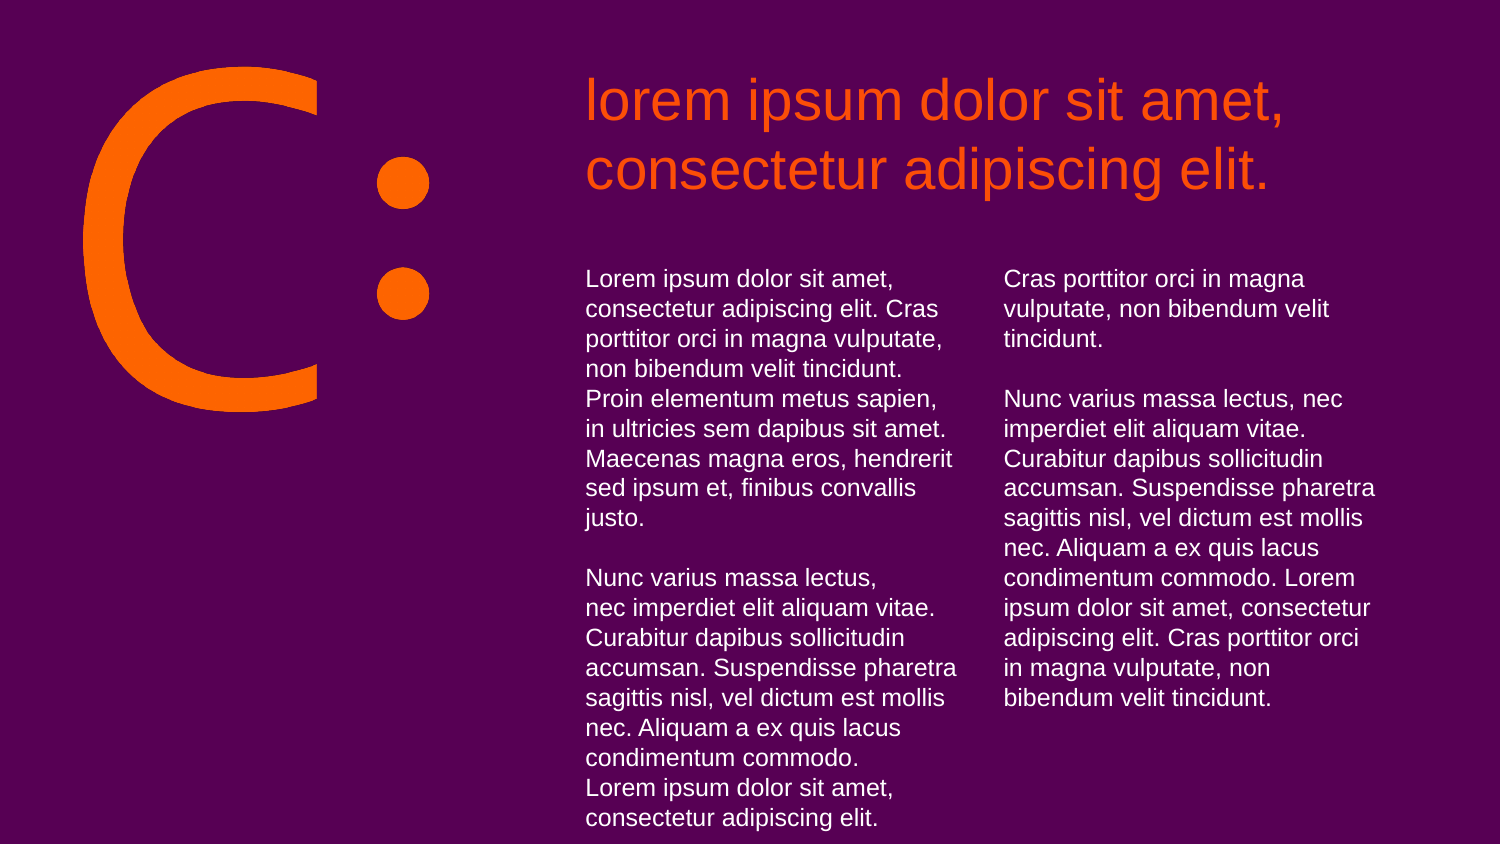

lorem ipsum dolor sit amet, consectetur adipiscing elit.
Lorem ipsum dolor sit amet, consectetur adipiscing elit. Cras porttitor orci in magna vulputate, non bibendum velit tincidunt.
Proin elementum metus sapien,
in ultricies sem dapibus sit amet. Maecenas magna eros, hendrerit sed ipsum et, finibus convallis justo.
Nunc varius massa lectus,
nec imperdiet elit aliquam vitae.
Curabitur dapibus sollicitudin accumsan. Suspendisse pharetra sagittis nisl, vel dictum est mollis nec. Aliquam a ex quis lacus condimentum commodo.
Lorem ipsum dolor sit amet, consectetur adipiscing elit.
Cras porttitor orci in magna vulputate, non bibendum velit tincidunt.
Nunc varius massa lectus, nec imperdiet elit aliquam vitae.
Curabitur dapibus sollicitudin accumsan. Suspendisse pharetra sagittis nisl, vel dictum est mollis nec. Aliquam a ex quis lacus condimentum commodo. Lorem ipsum dolor sit amet, consectetur adipiscing elit. Cras porttitor orci in magna vulputate, non bibendum velit tincidunt.